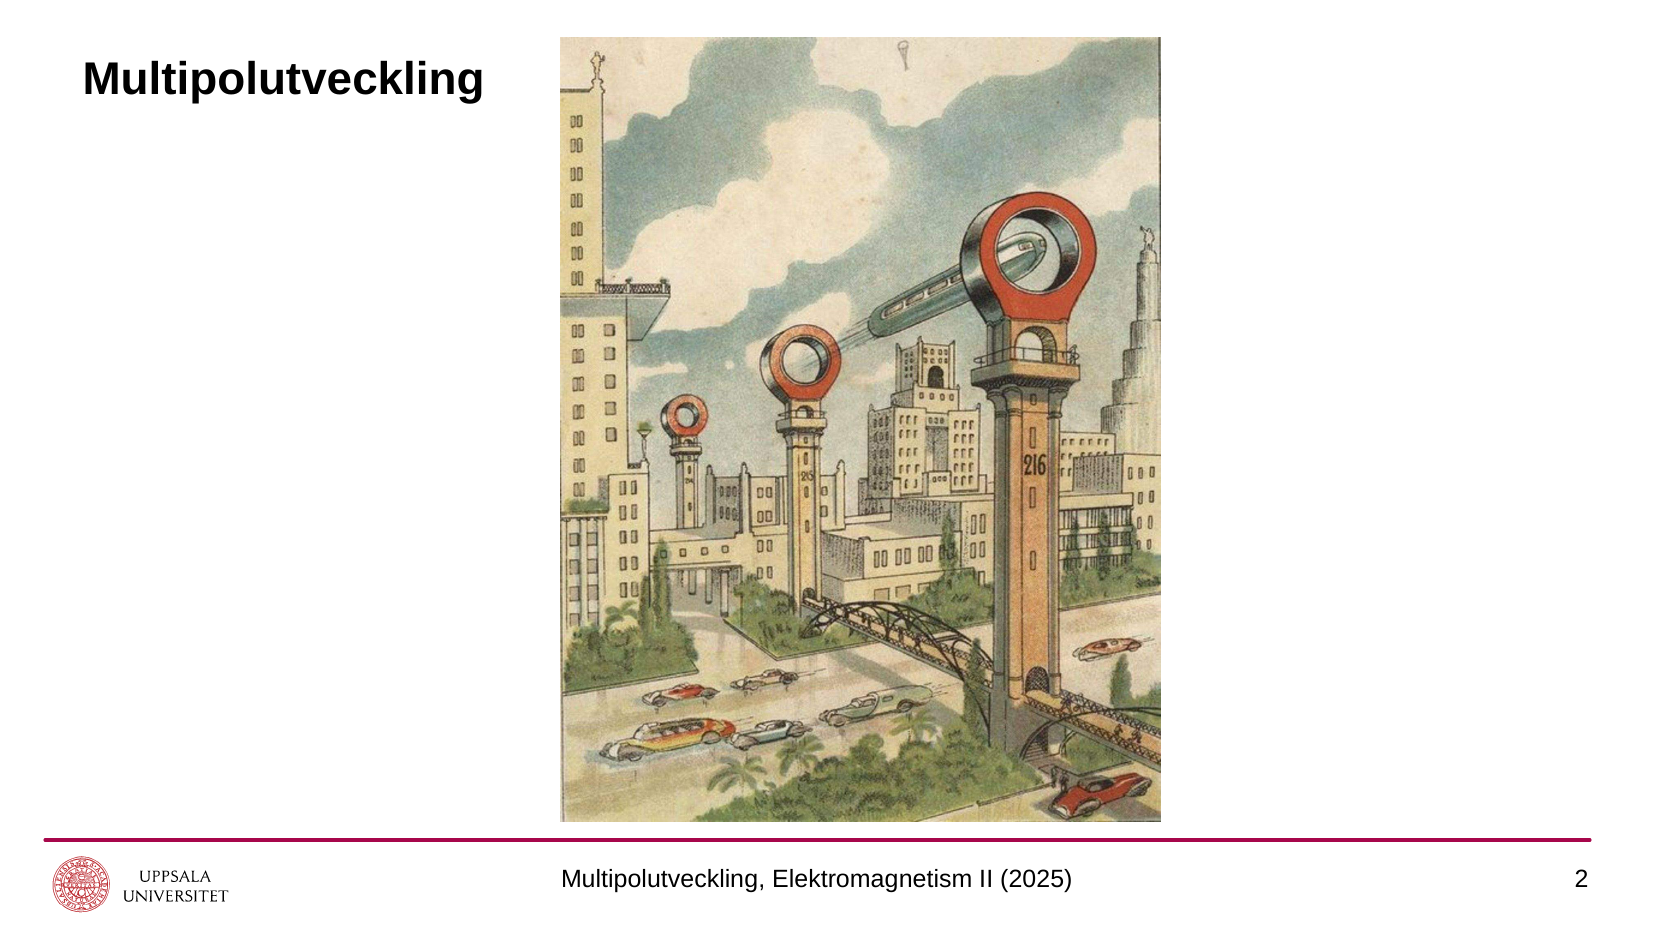

# Multipolutveckling
2
Multipolutveckling, Elektromagnetism II (2025)